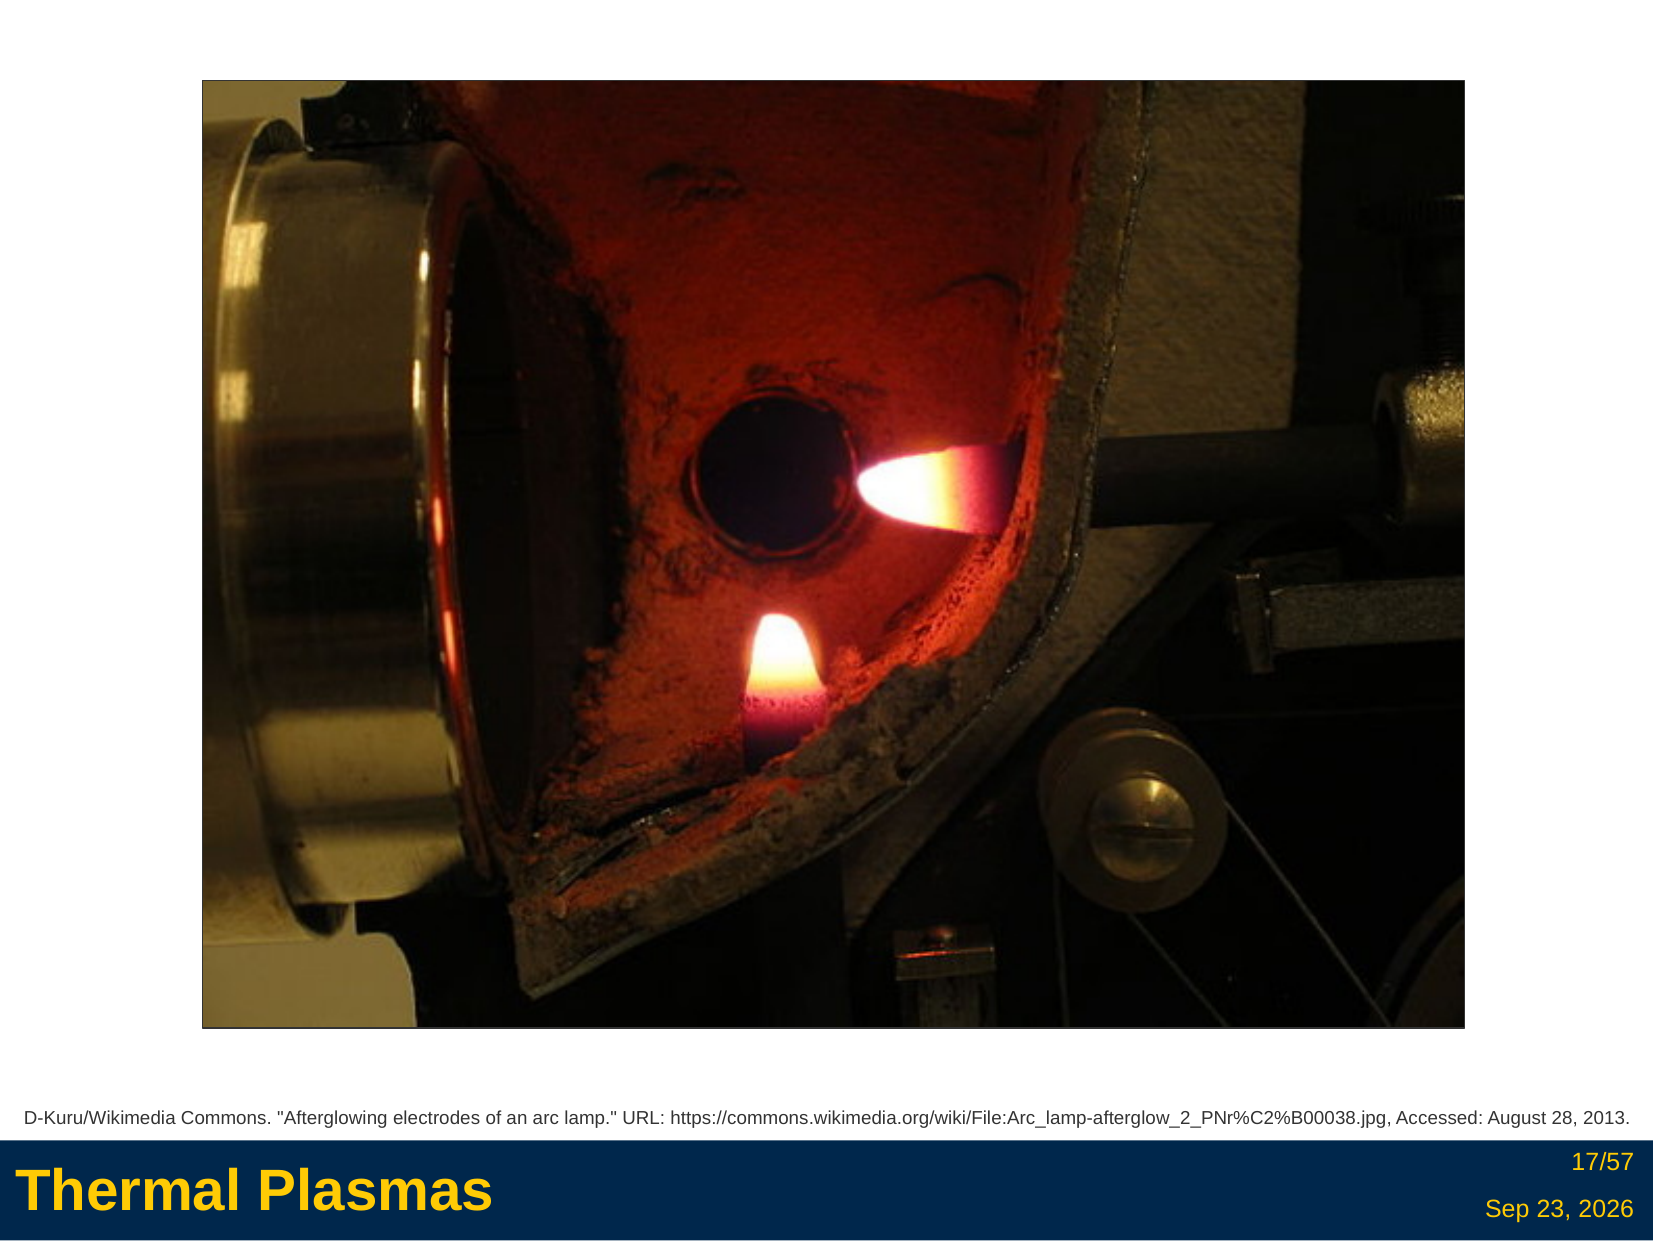

D-Kuru/Wikimedia Commons. "Afterglowing electrodes of an arc lamp." URL: https://commons.wikimedia.org/wiki/File:Arc_lamp-afterglow_2_PNr%C2%B00038.jpg, Accessed: August 28, 2013.
# Thermal Plasmas
17